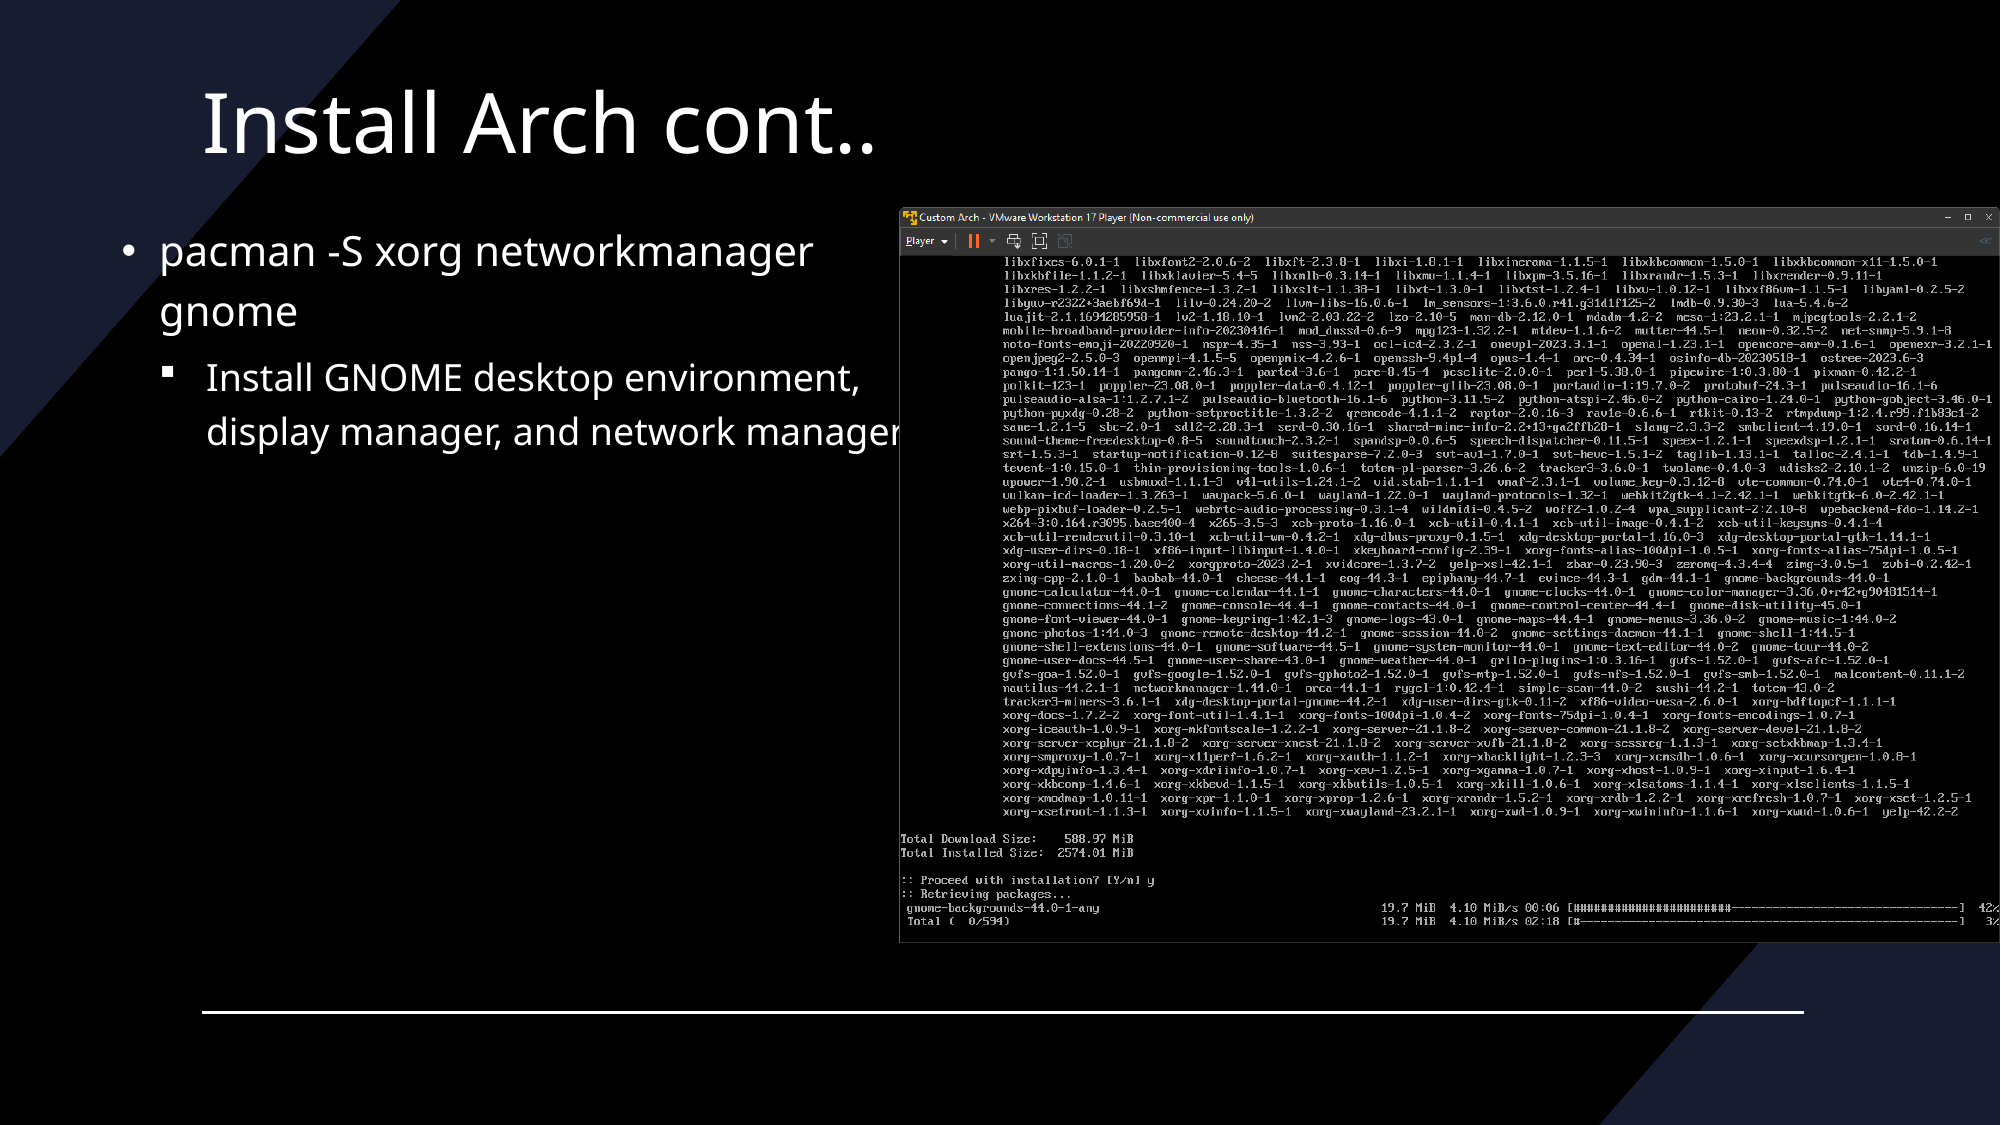

# Install Arch cont..
pacman -S xorg networkmanager gnome
Install GNOME desktop environment, display manager, and network manager